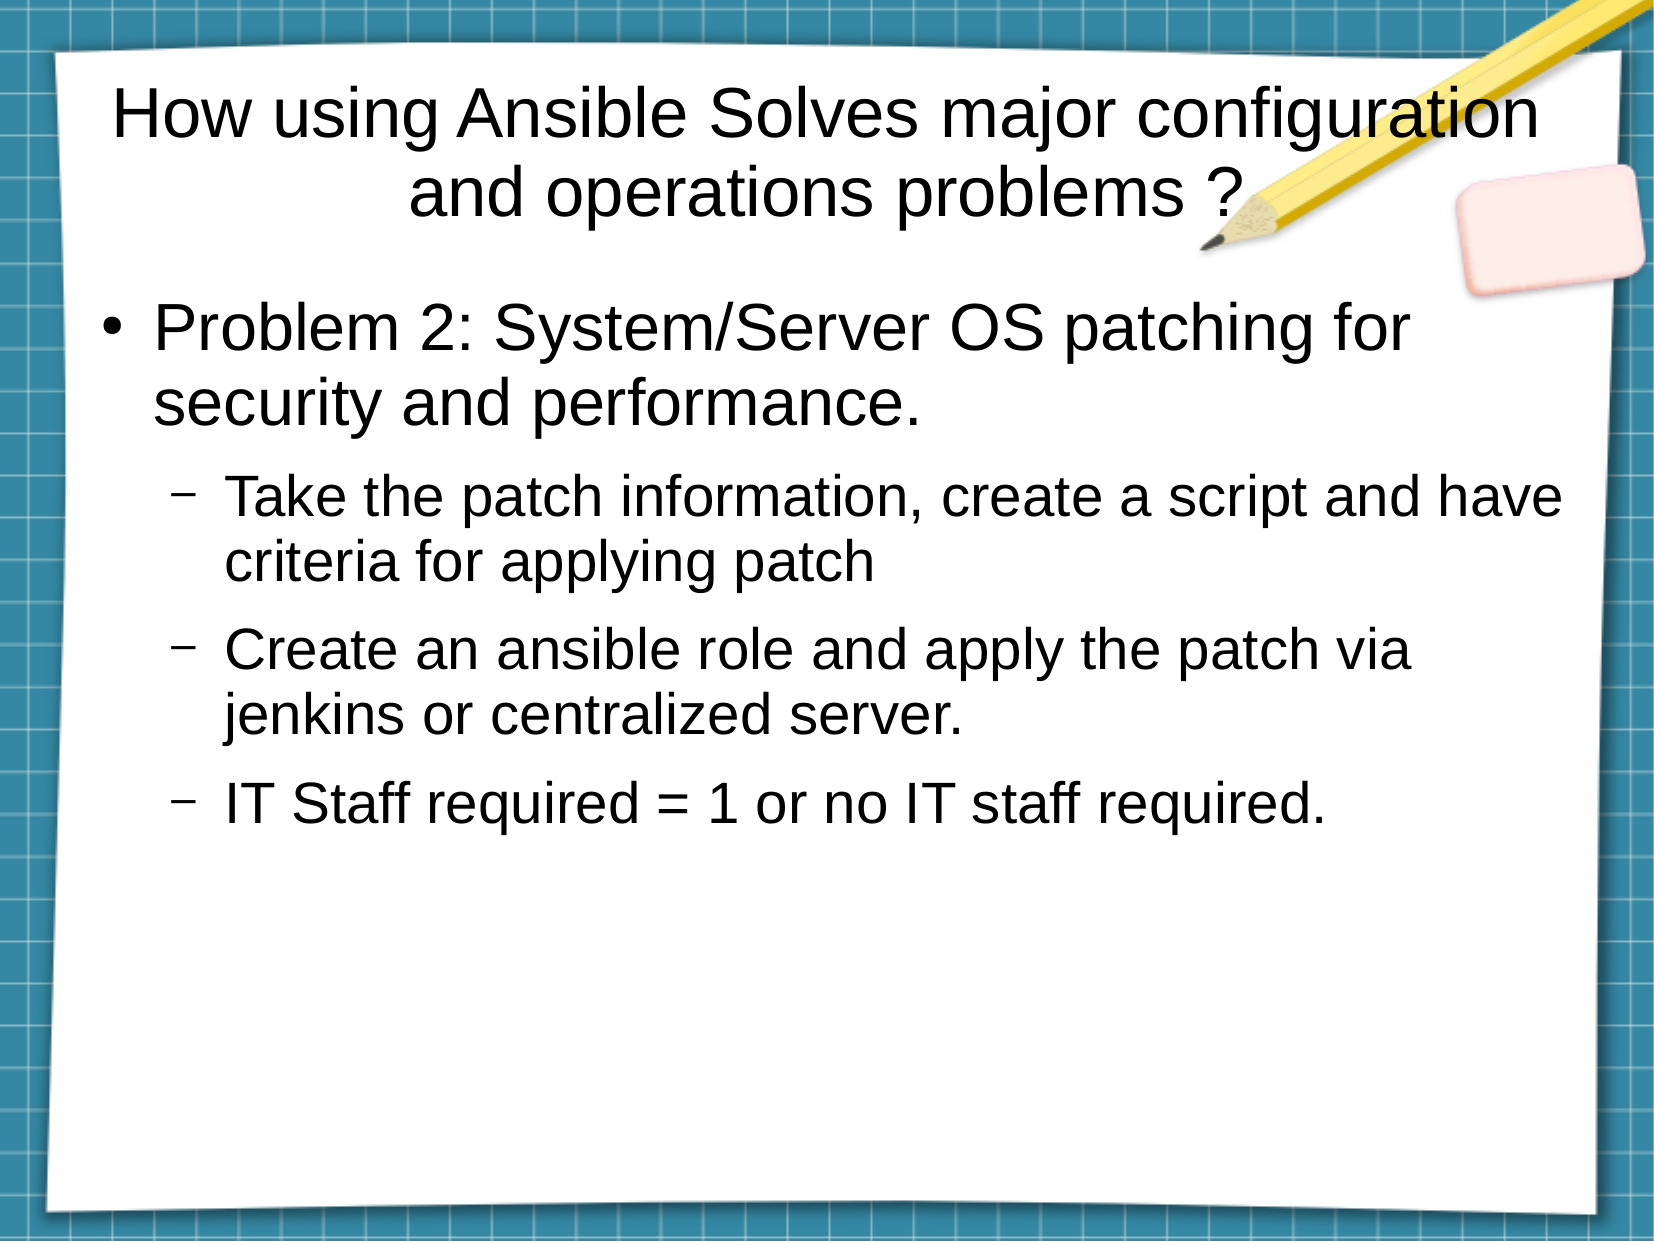

# How using Ansible Solves major configuration and operations problems ?
Problem 2: System/Server OS patching for security and performance.
Take the patch information, create a script and have criteria for applying patch
Create an ansible role and apply the patch via jenkins or centralized server.
IT Staff required = 1 or no IT staff required.